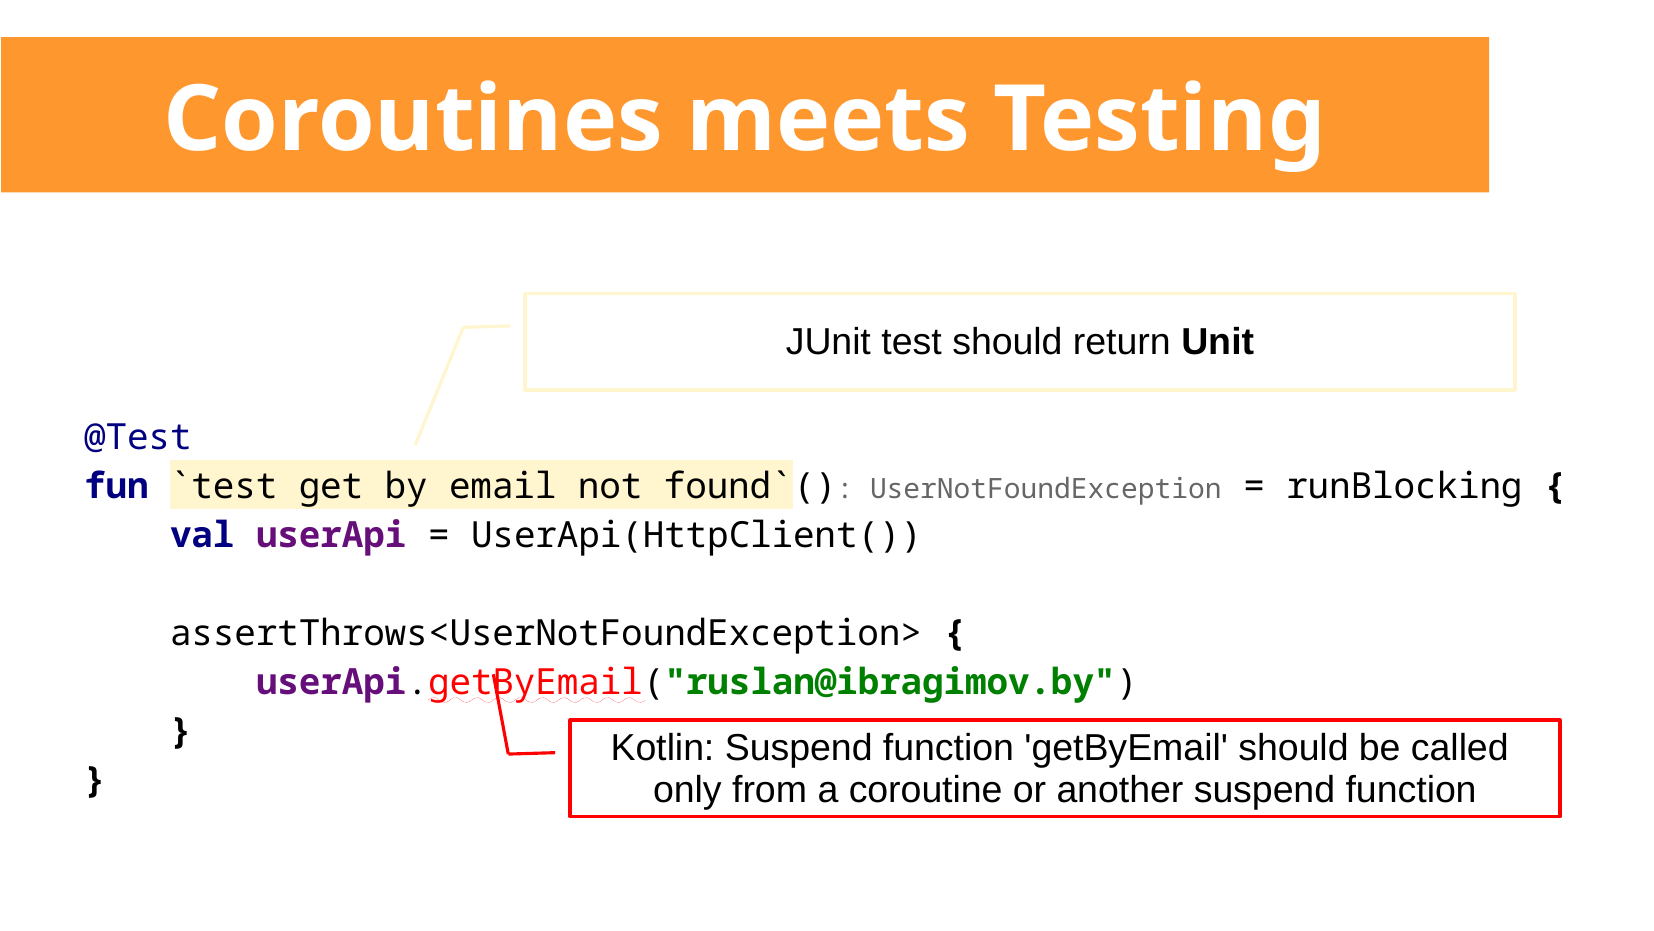

# Coroutines meets Testing
JUnit test should return Unit
@Test
fun `test get by email not found`(): UserNotFoundException = runBlocking {
 val userApi = UserApi(HttpClient())
 assertThrows<UserNotFoundException> {
 userApi.getByEmail("ruslan@ibragimov.by")
 }
}
Kotlin: Suspend function 'getByEmail' should be called
only from a coroutine or another suspend function